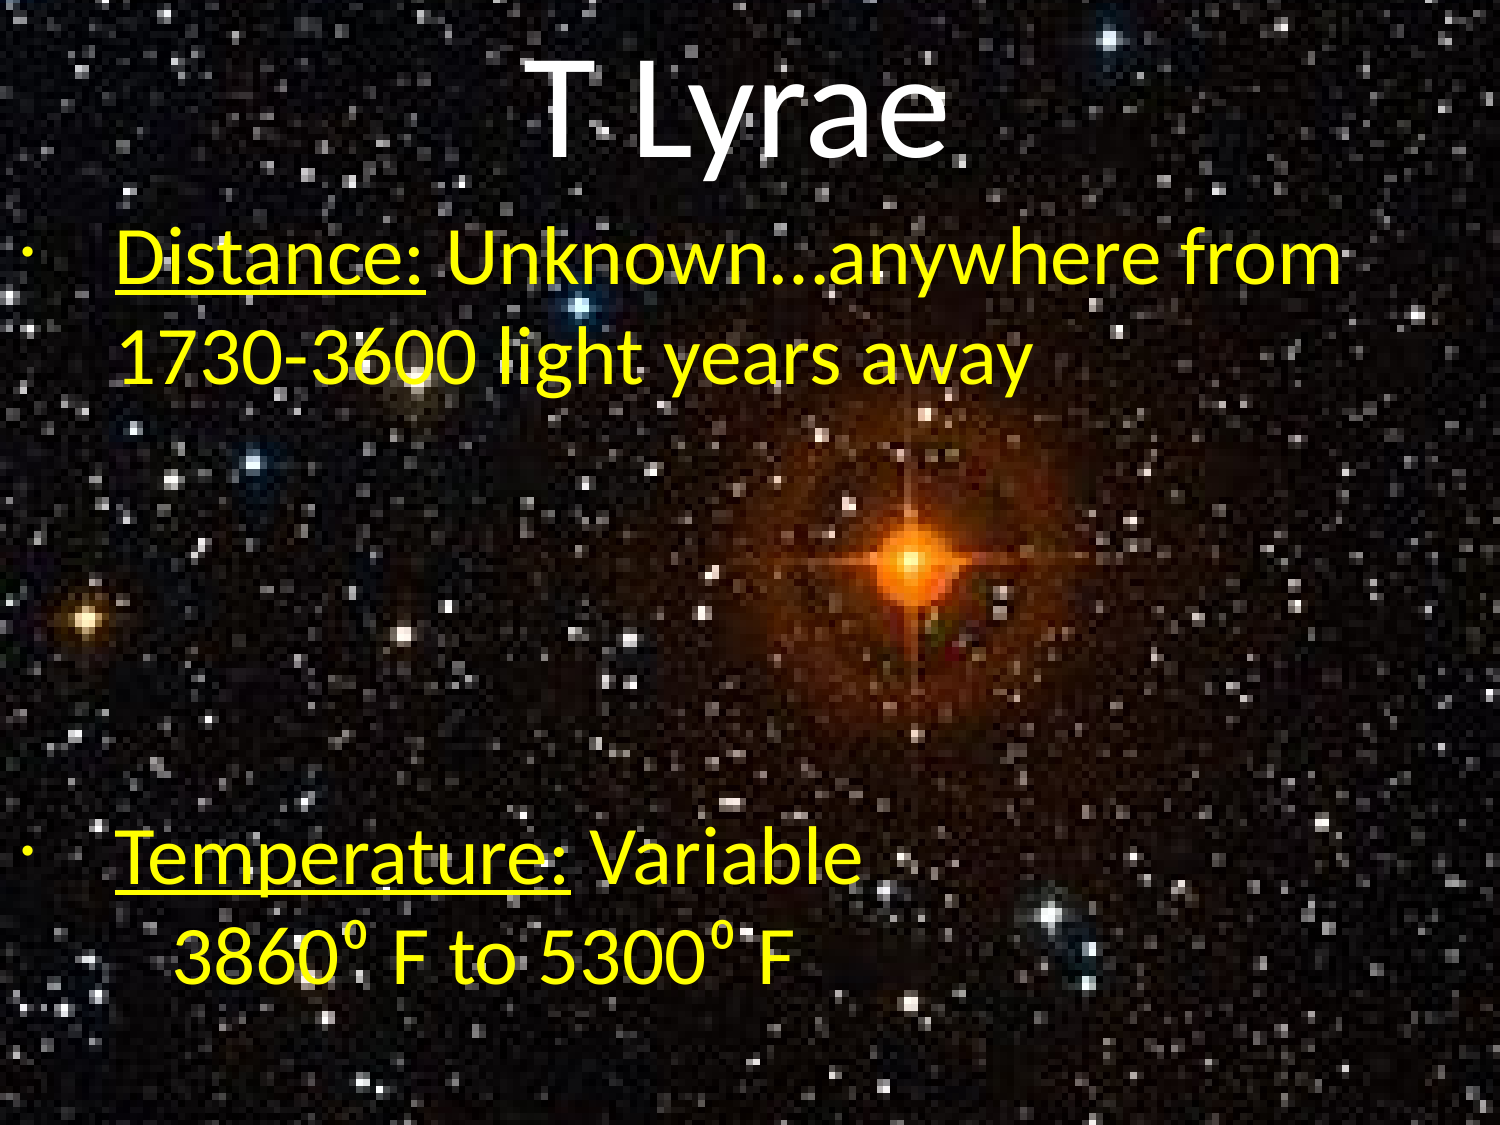

T Lyrae
Distance: Unknown…anywhere from 1730-3600 light years away
Temperature: Variable
	3860⁰ F to 5300⁰ F